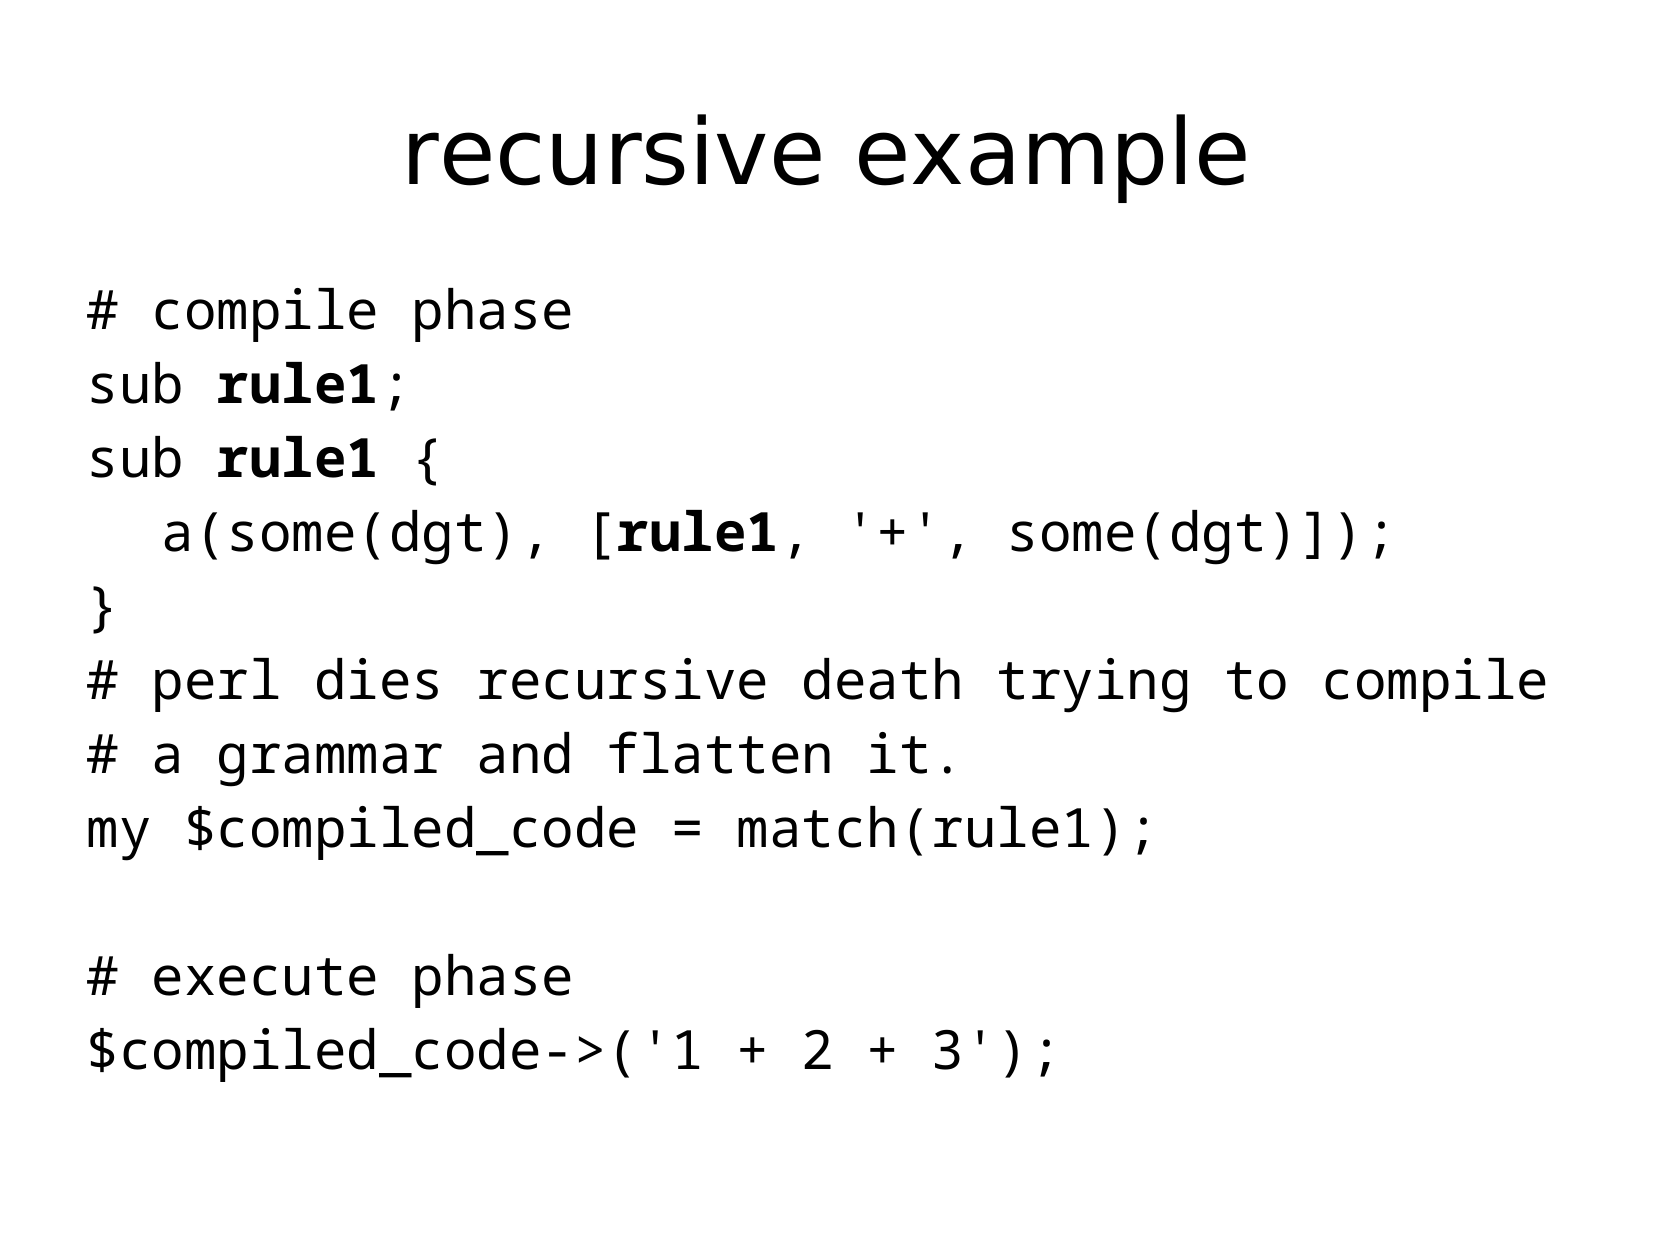

# recursive example
# compile phase
sub rule1;
sub rule1 {
	a(some(dgt), [rule1, '+', some(dgt)]);
}
# perl dies recursive death trying to compile
# a grammar and flatten it.
my $compiled_code = match(rule1);
# execute phase
$compiled_code->('1 + 2 + 3');